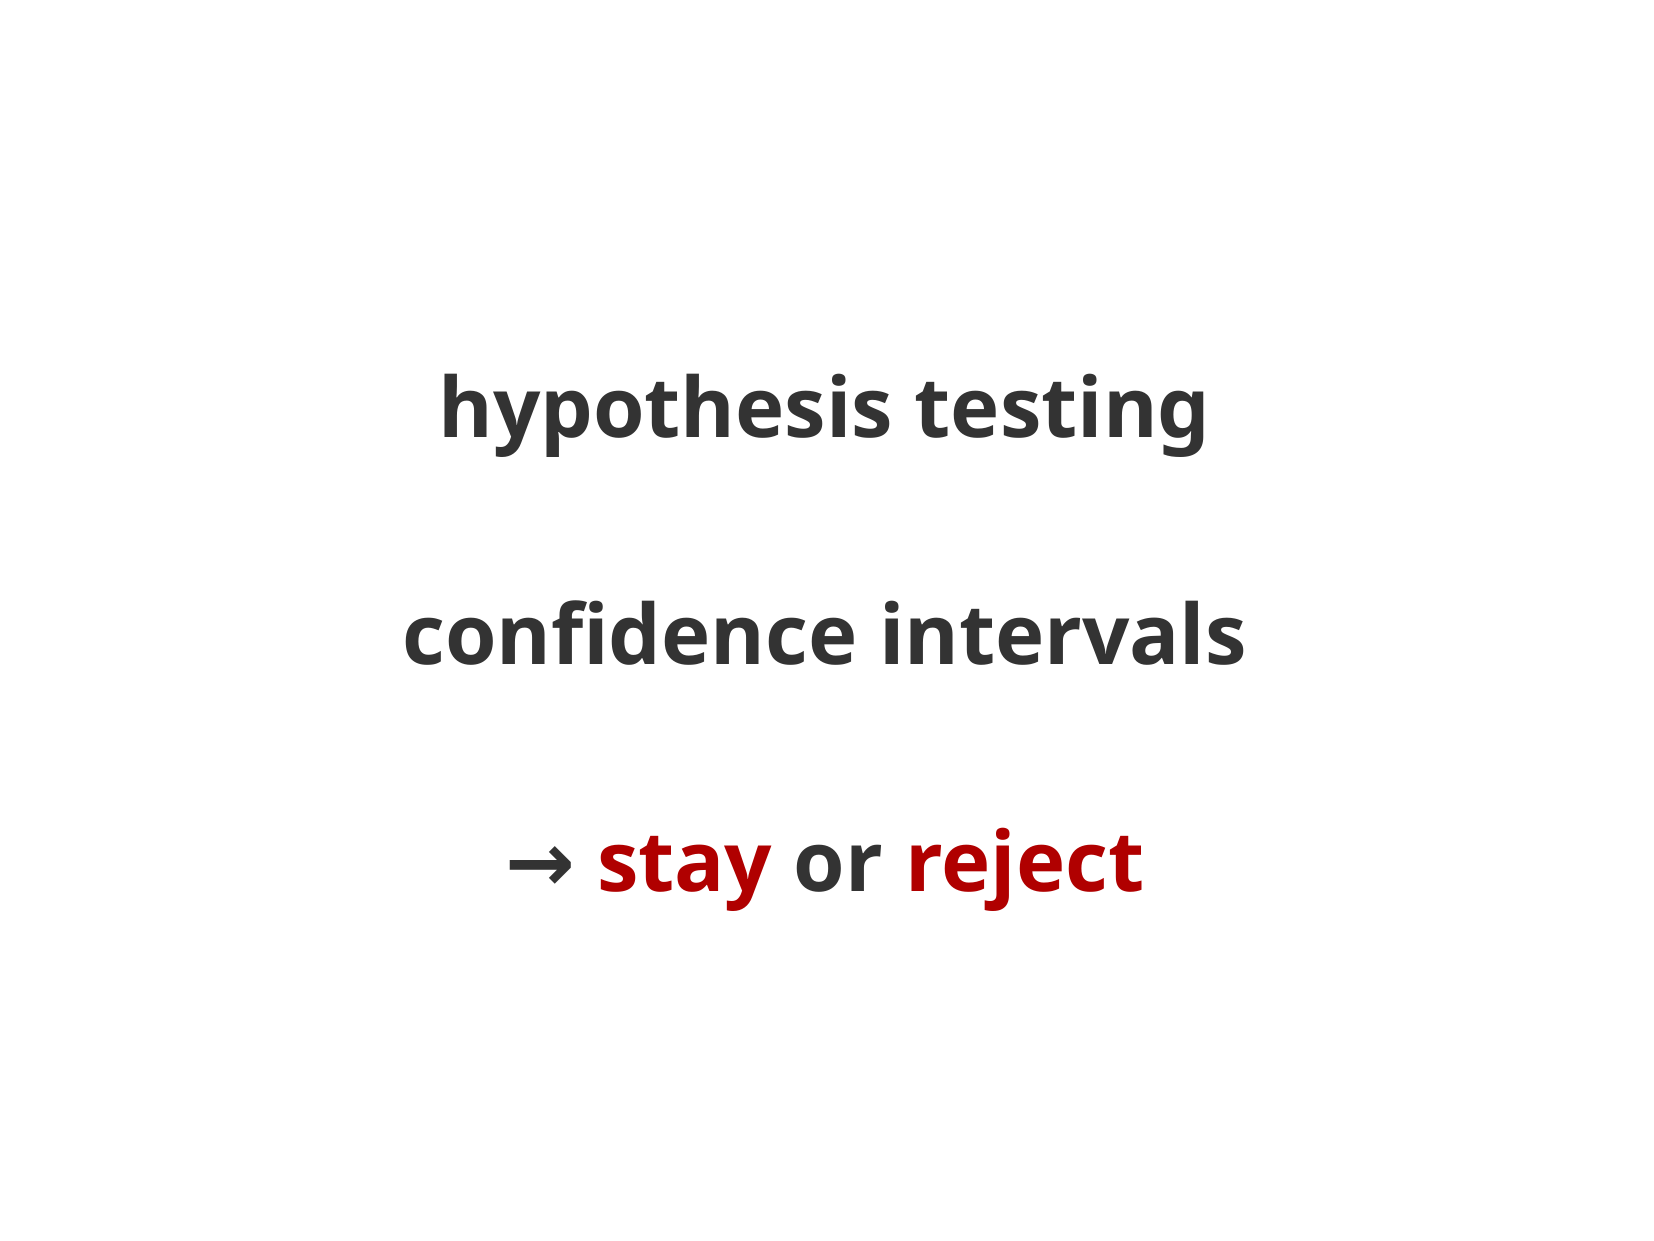

#
hypothesis testing
confidence intervals
→ stay or reject